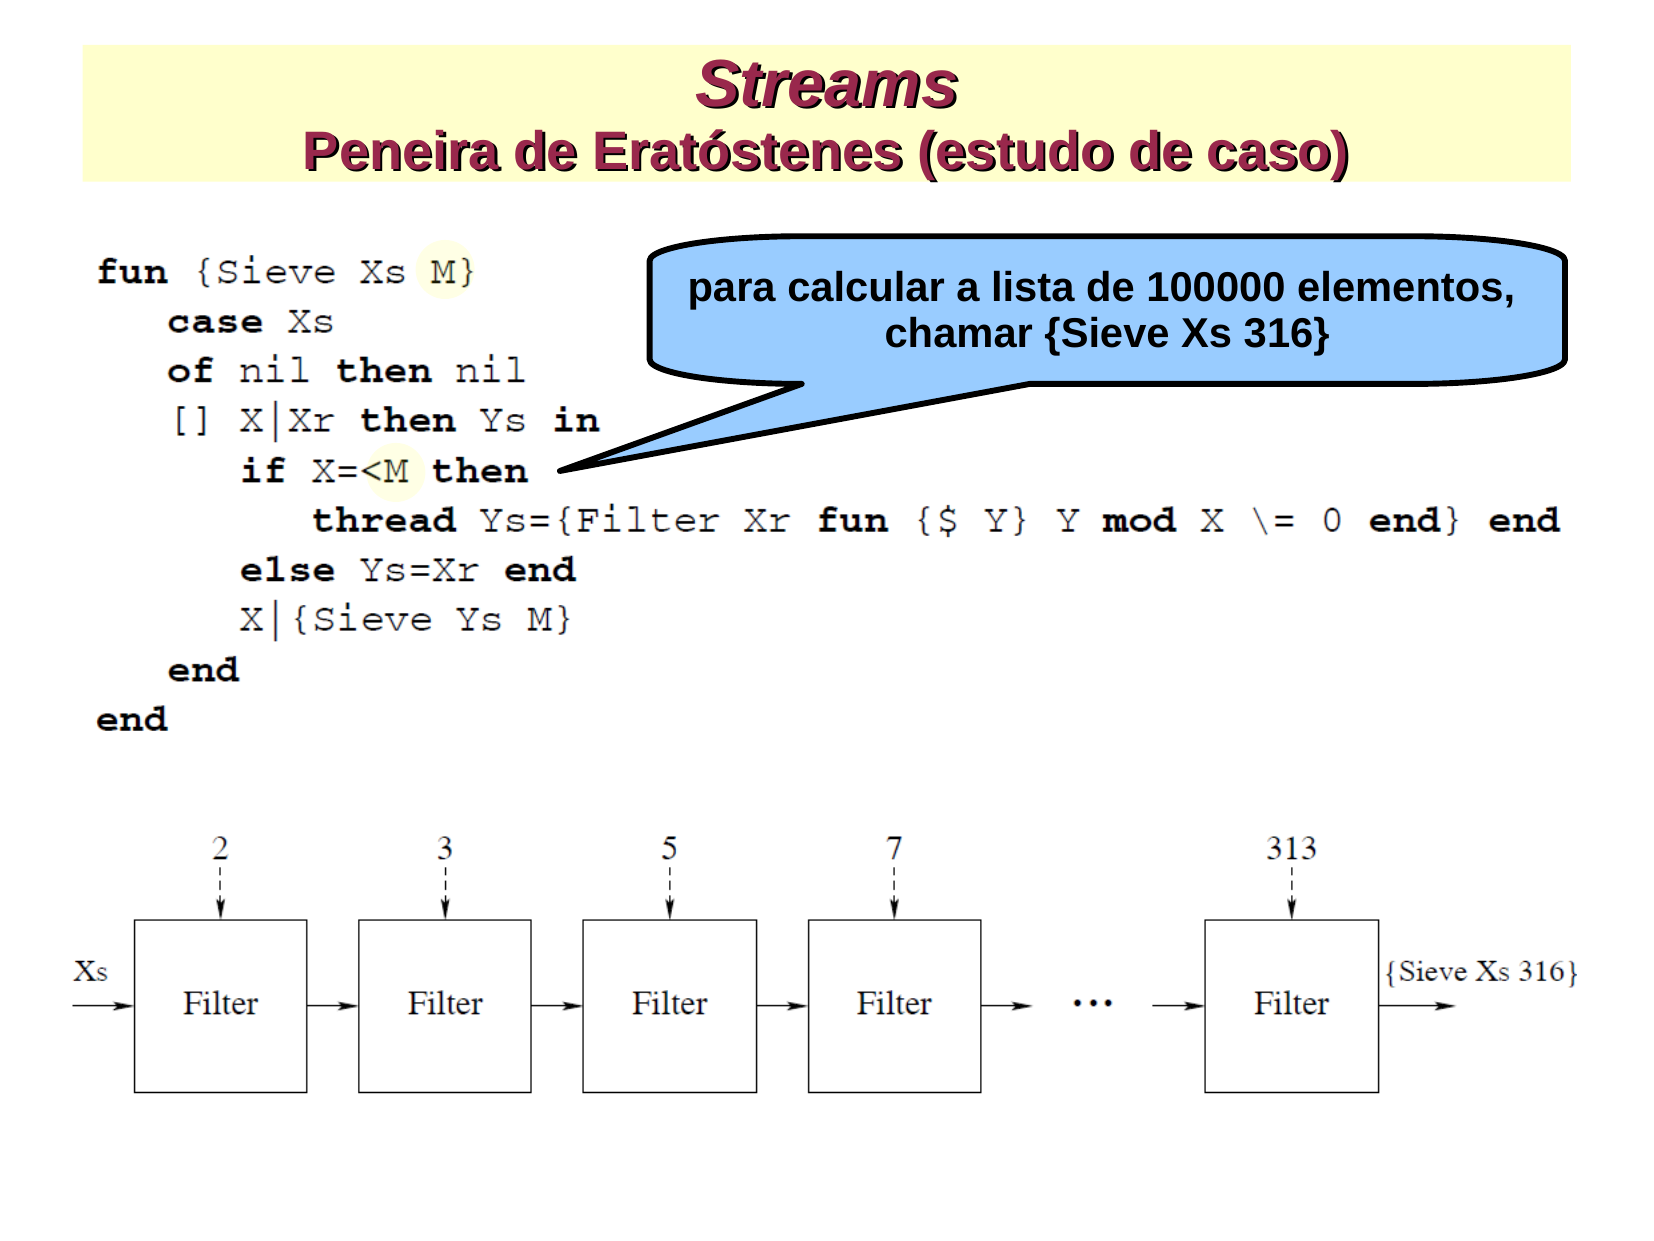

# Streams Peneira de Eratóstenes (estudo de caso)
para calcular a lista de 100000 elementos,
chamar {Sieve Xs 316}